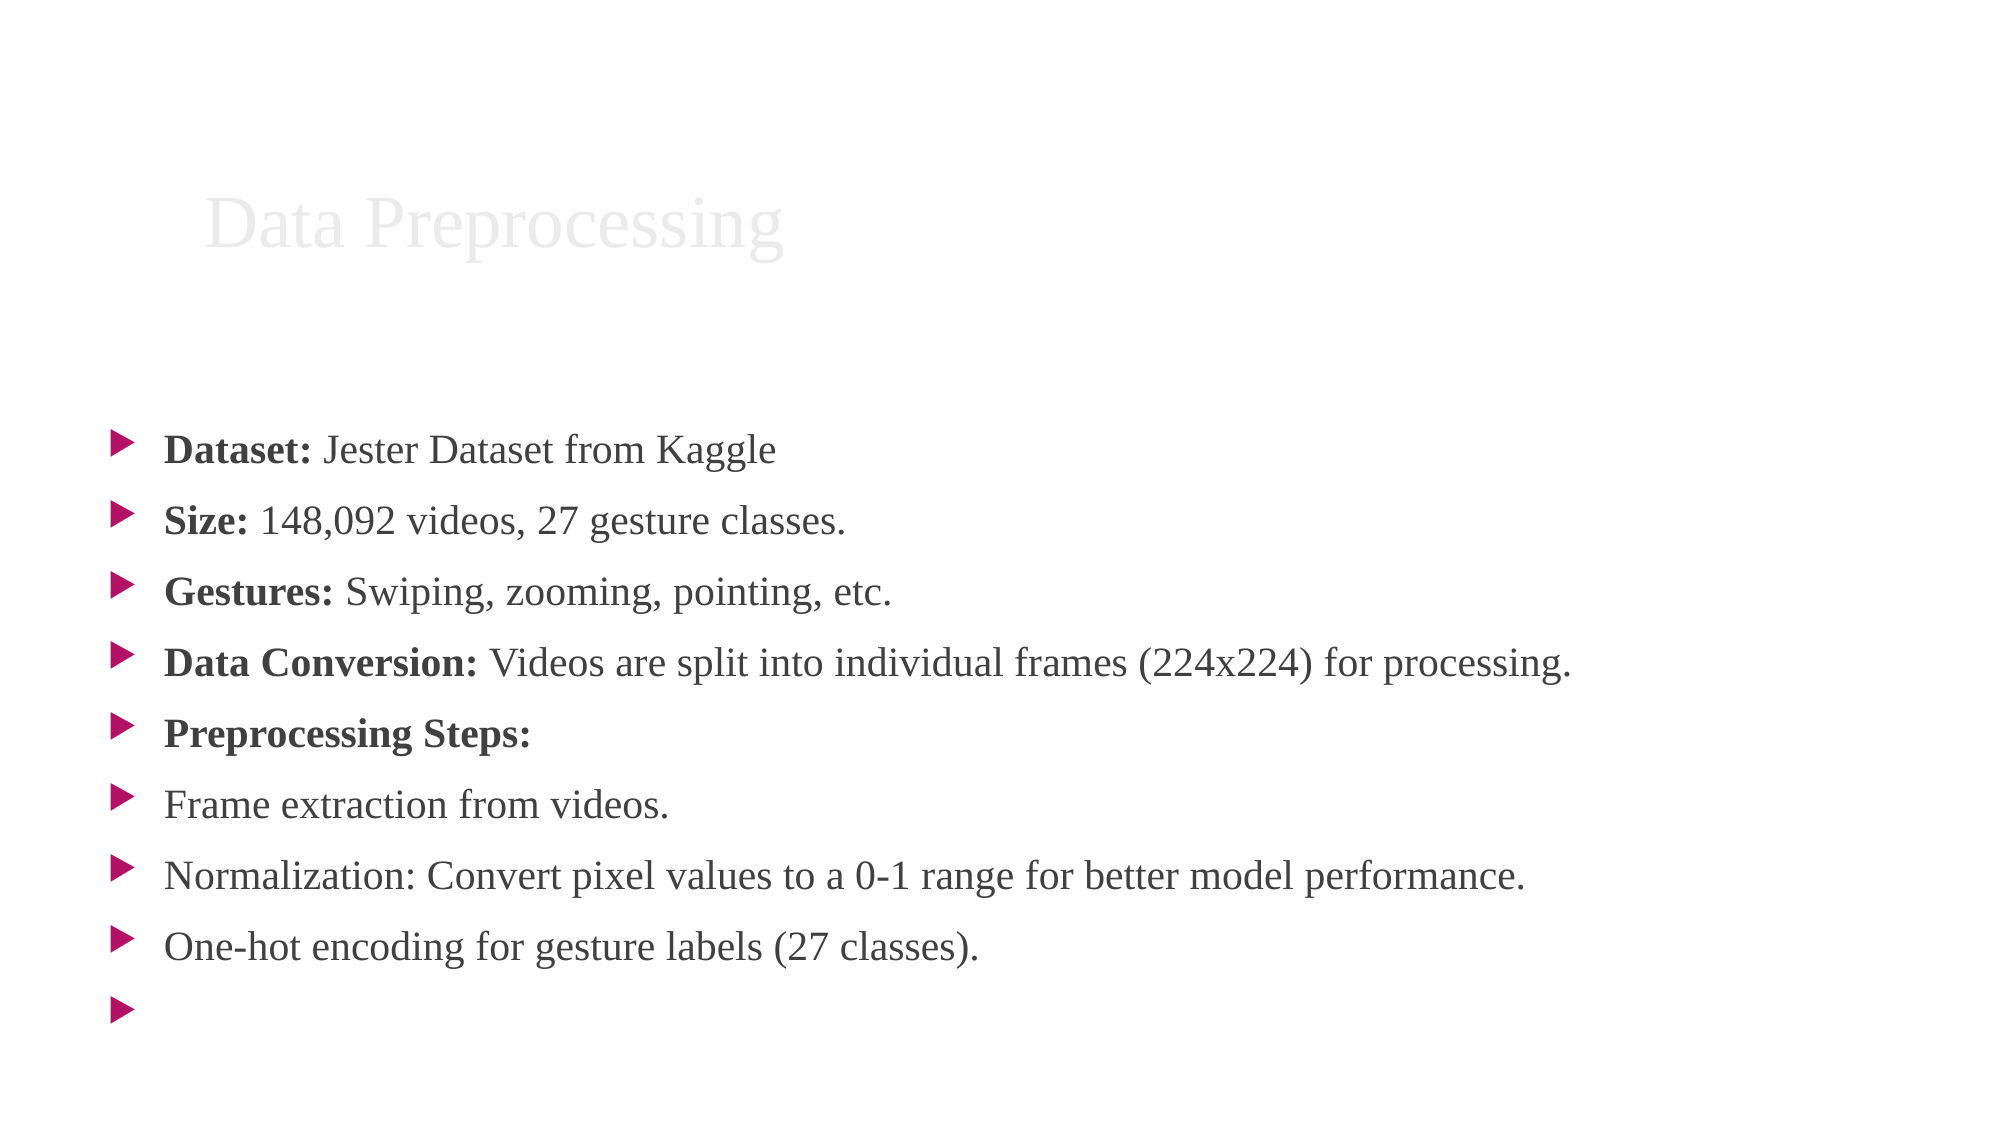

# Data Preprocessing
Dataset: Jester Dataset from Kaggle
Size: 148,092 videos, 27 gesture classes.
Gestures: Swiping, zooming, pointing, etc.
Data Conversion: Videos are split into individual frames (224x224) for processing.
Preprocessing Steps:
Frame extraction from videos.
Normalization: Convert pixel values to a 0-1 range for better model performance.
One-hot encoding for gesture labels (27 classes).